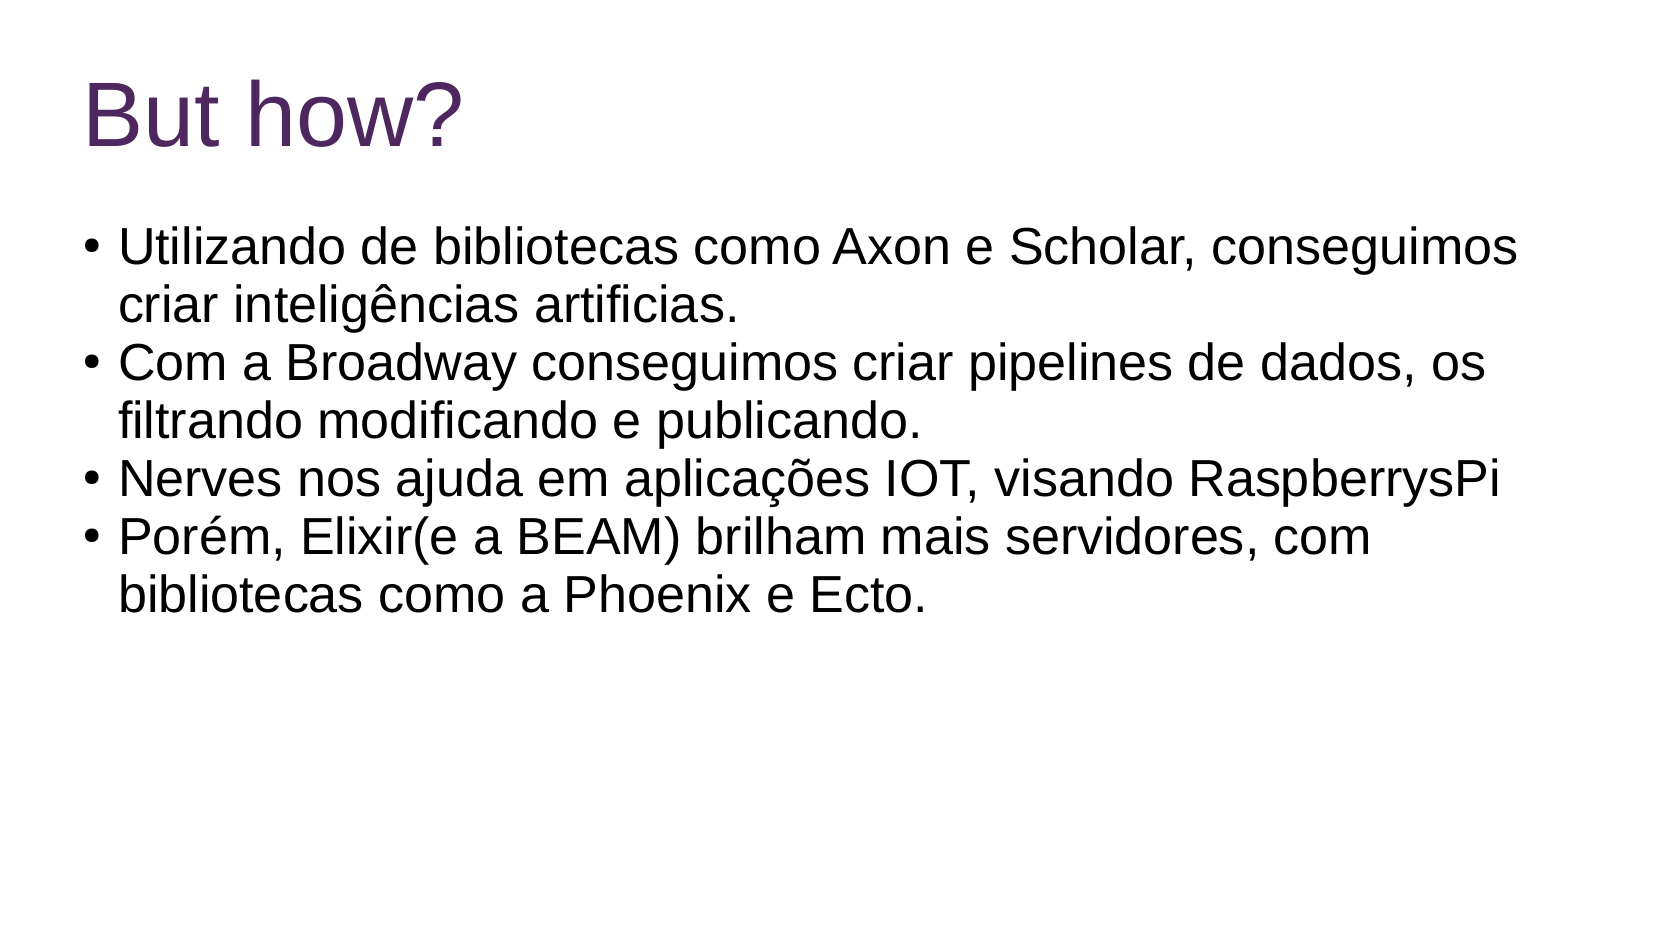

# But how?
Utilizando de bibliotecas como Axon e Scholar, conseguimos criar inteligências artificias.
Com a Broadway conseguimos criar pipelines de dados, os filtrando modificando e publicando.
Nerves nos ajuda em aplicações IOT, visando RaspberrysPi
Porém, Elixir(e a BEAM) brilham mais servidores, com bibliotecas como a Phoenix e Ecto.